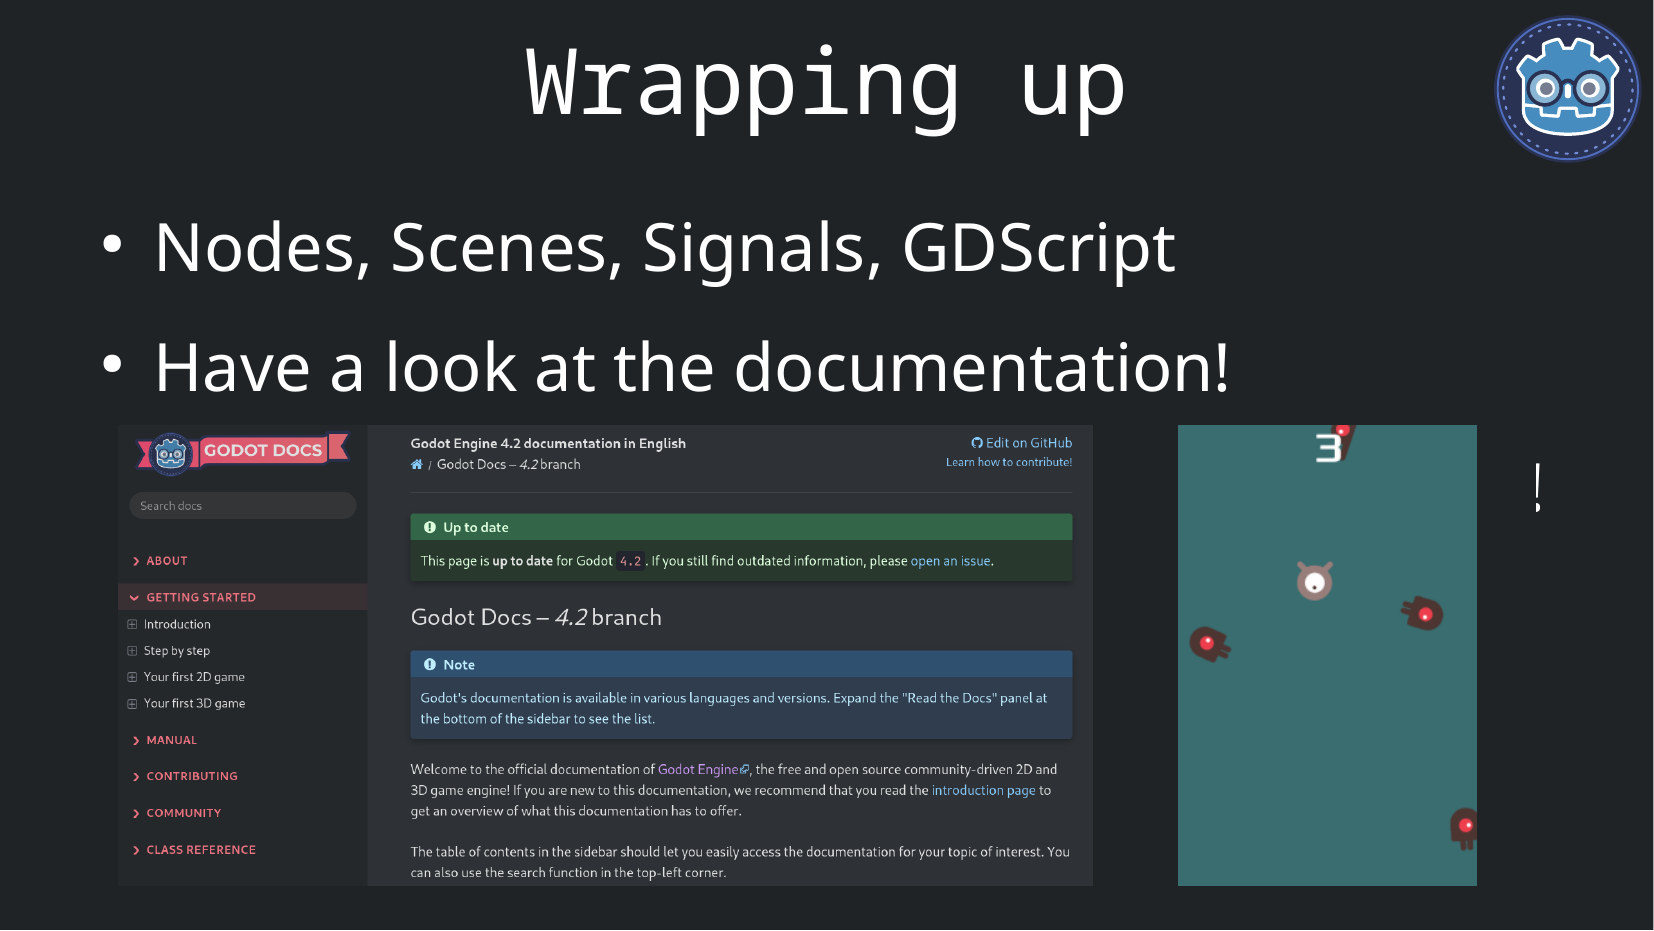

# Wrapping up
Nodes, Scenes, Signals, GDScript
Have a look at the documentation!
Have a look at all the free assets on the web!